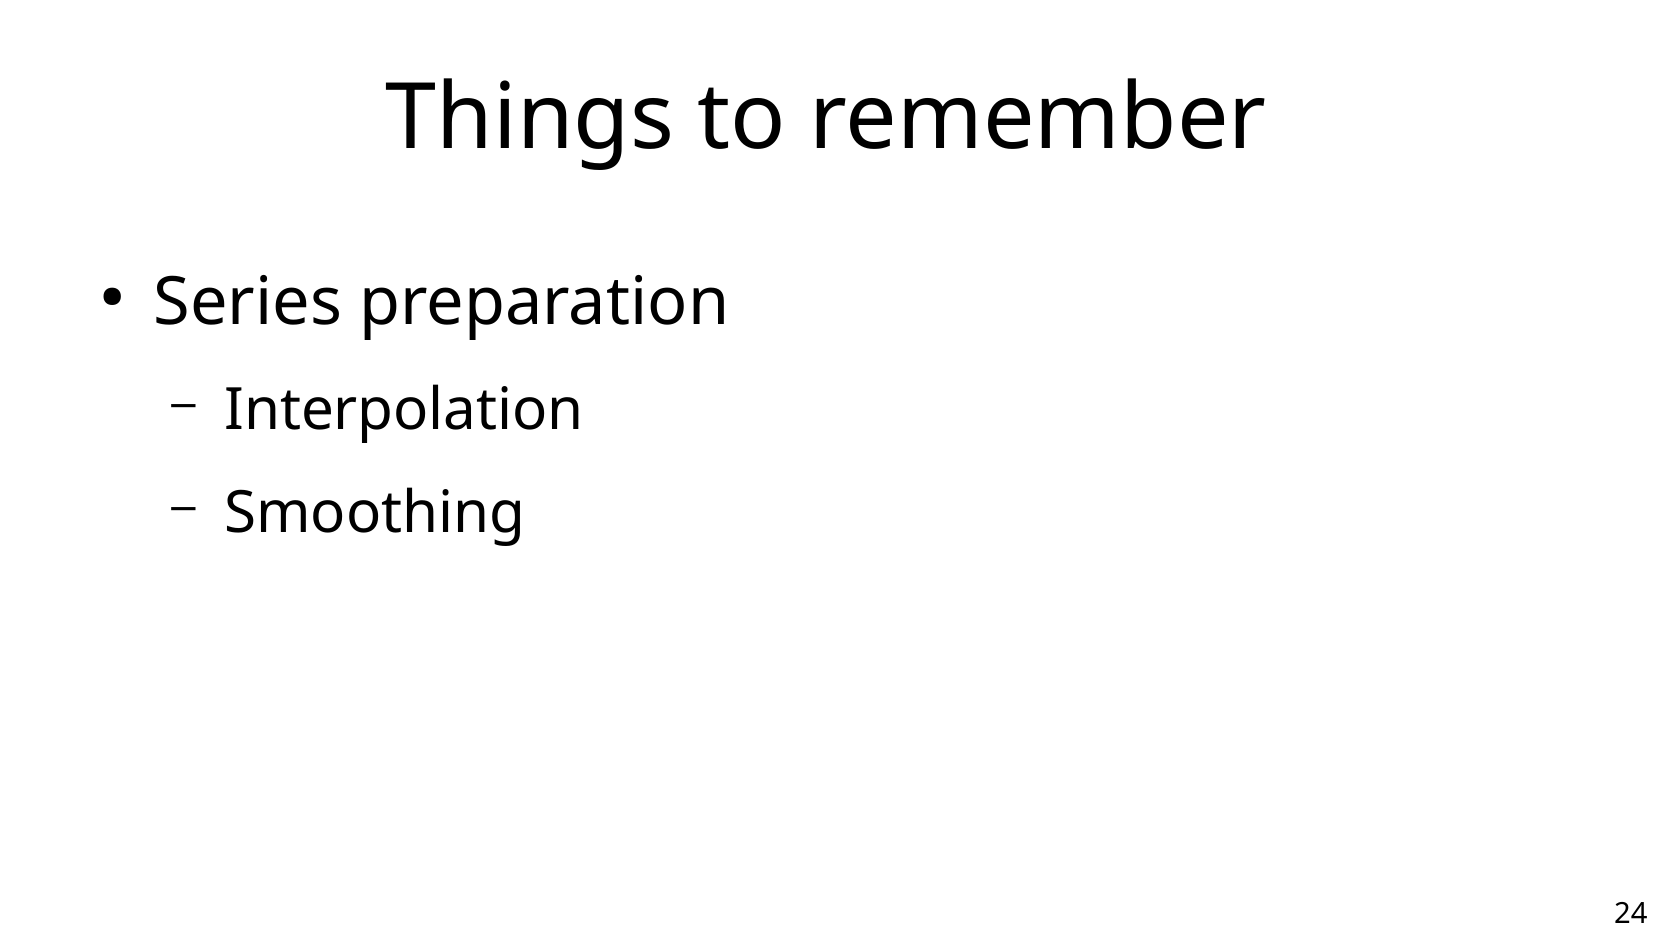

# Things to remember
Series preparation
Interpolation
Smoothing
24